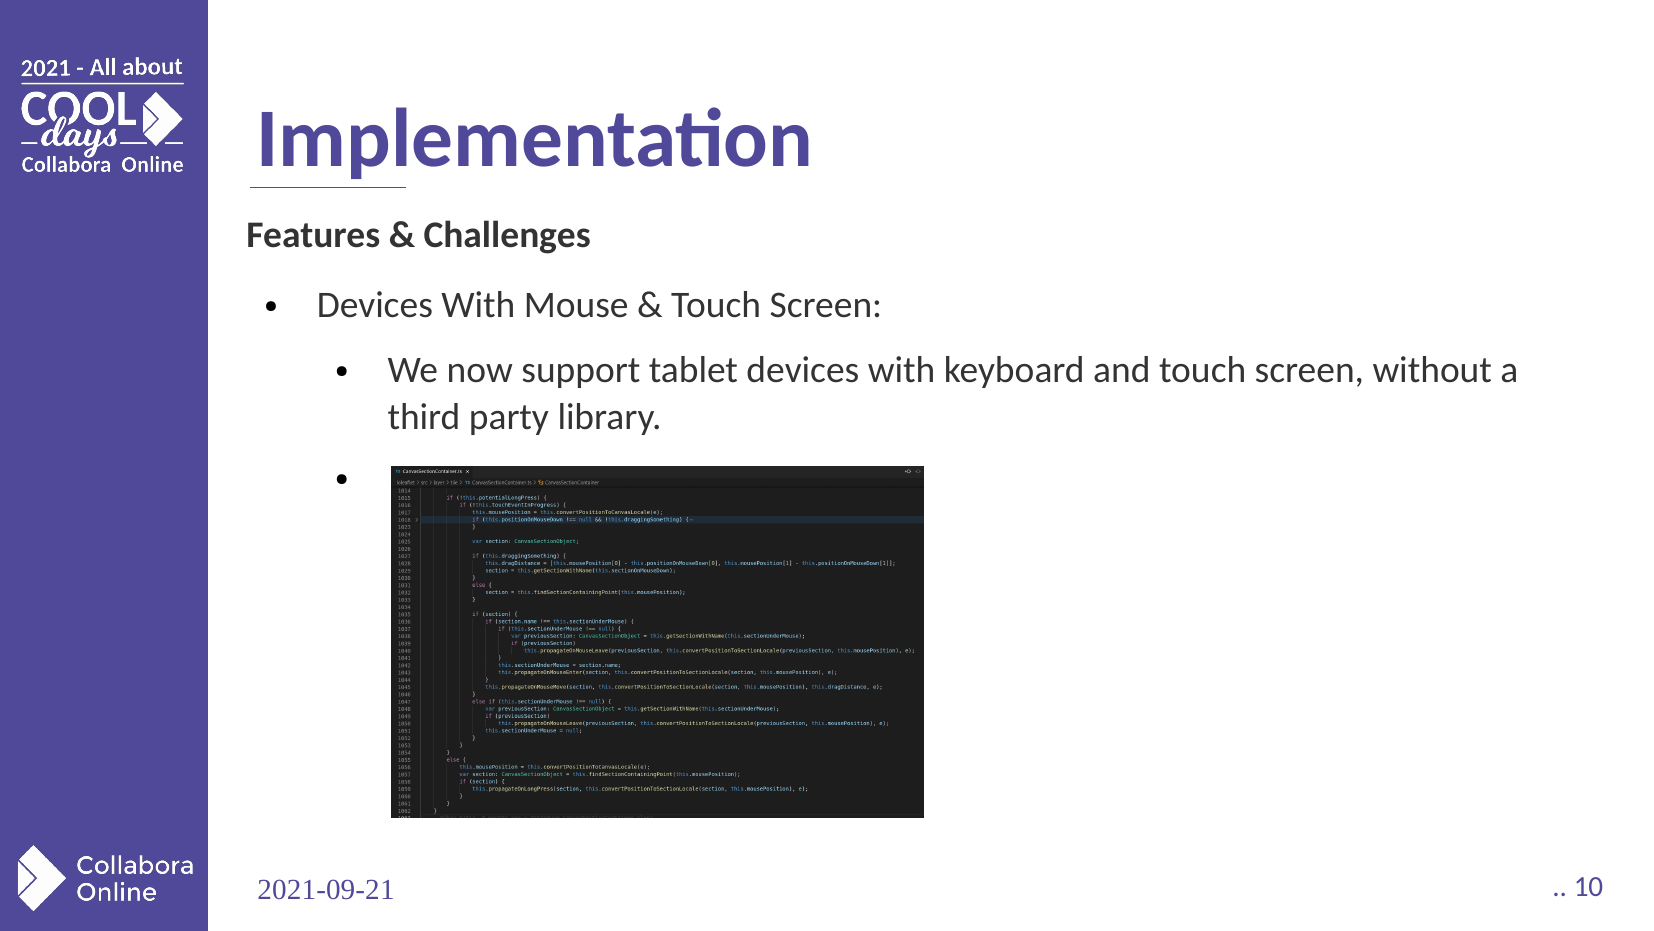

# Implementation
Features & Challenges
Devices With Mouse & Touch Screen:
We now support tablet devices with keyboard and touch screen, without a third party library.
2021-09-21
10